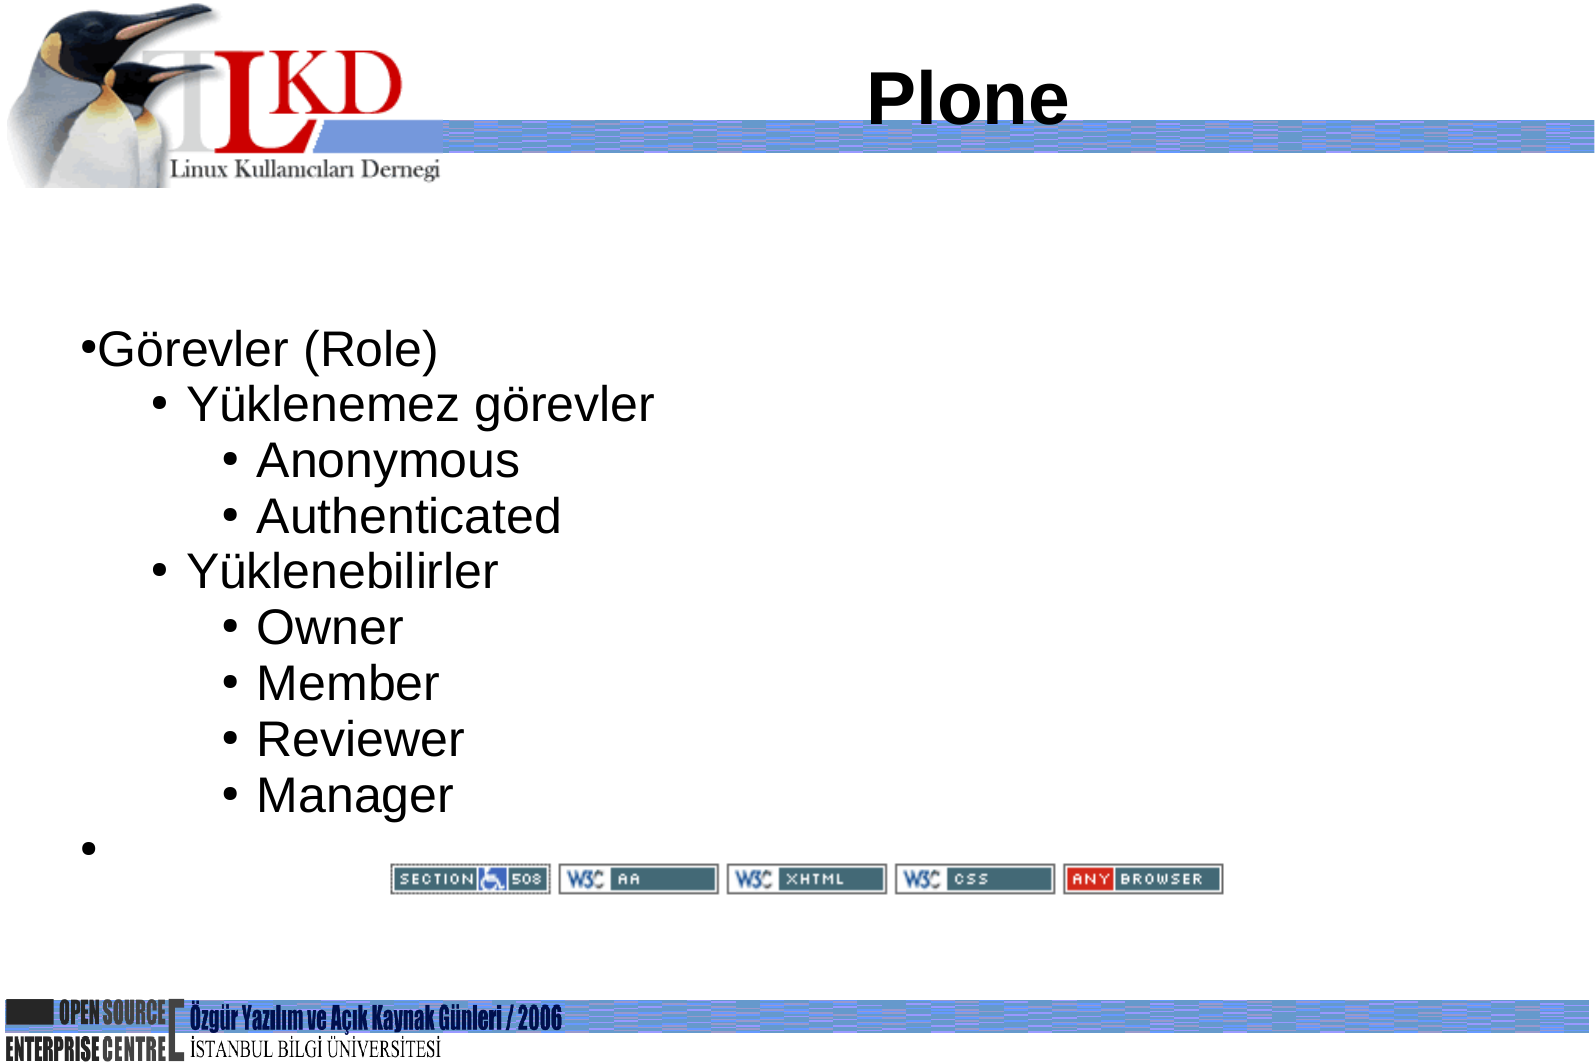

# Plone
Görevler (Role)
Yüklenemez görevler
Anonymous
Authenticated
Yüklenebilirler
Owner
Member
Reviewer
Manager